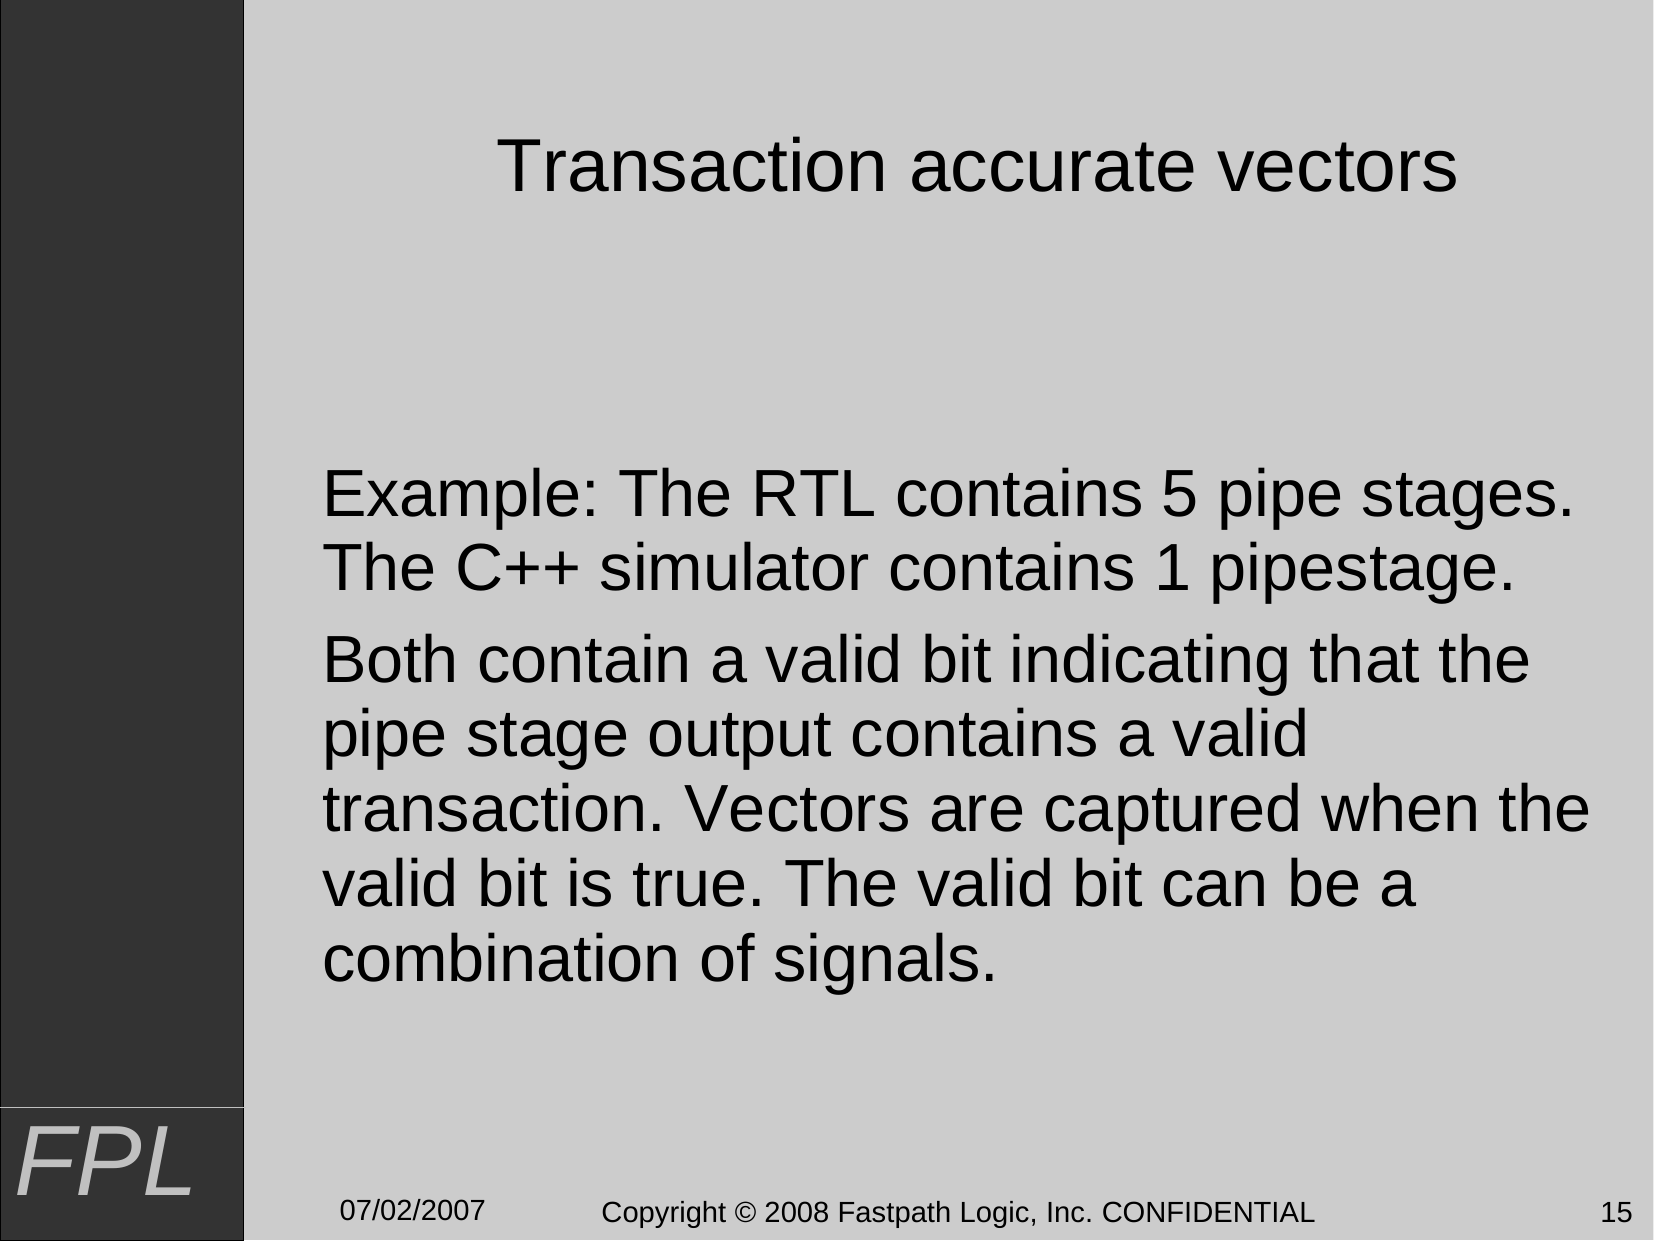

# Transaction accurate vectors
Example: The RTL contains 5 pipe stages. The C++ simulator contains 1 pipestage.
Both contain a valid bit indicating that the pipe stage output contains a valid transaction. Vectors are captured when the valid bit is true. The valid bit can be a combination of signals.
07/02/2007
15
© 2007 FASTPATH LOGIC INC.